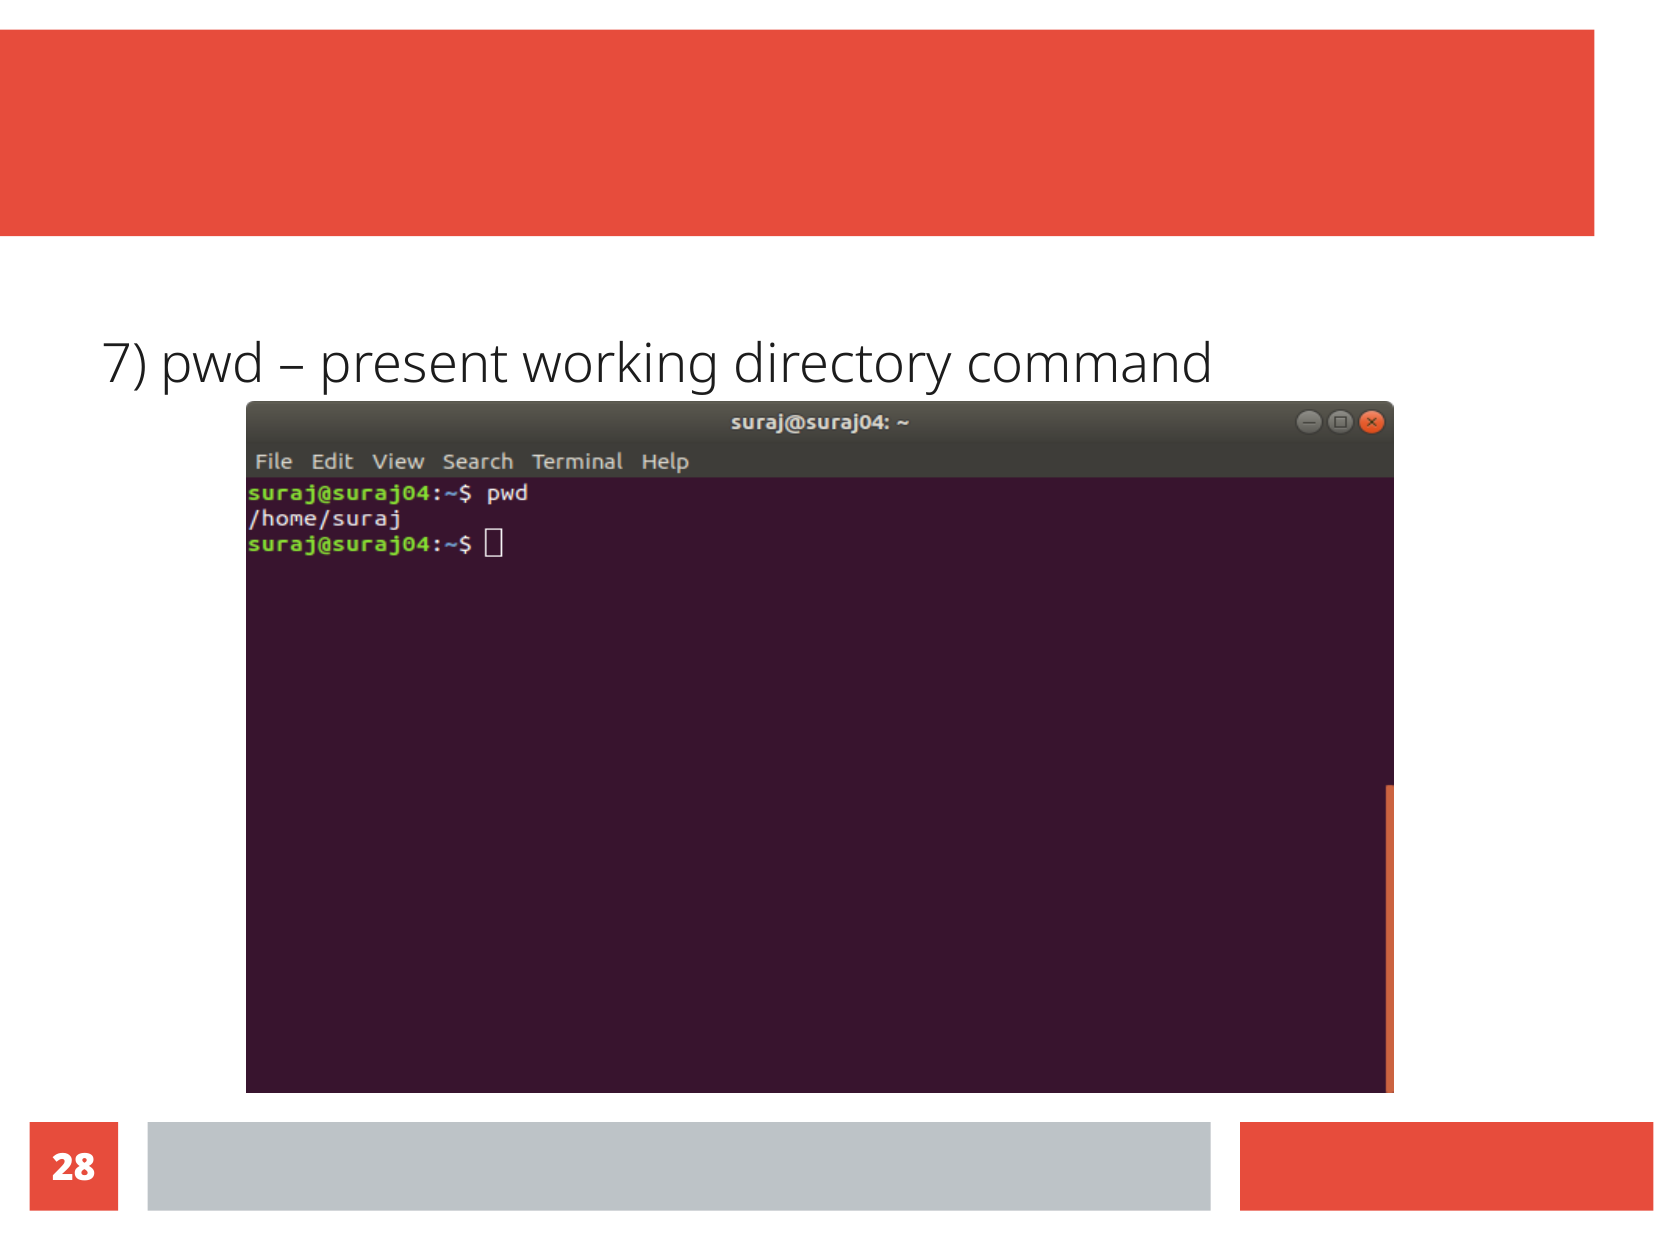

#
 7) pwd – present working directory command
28